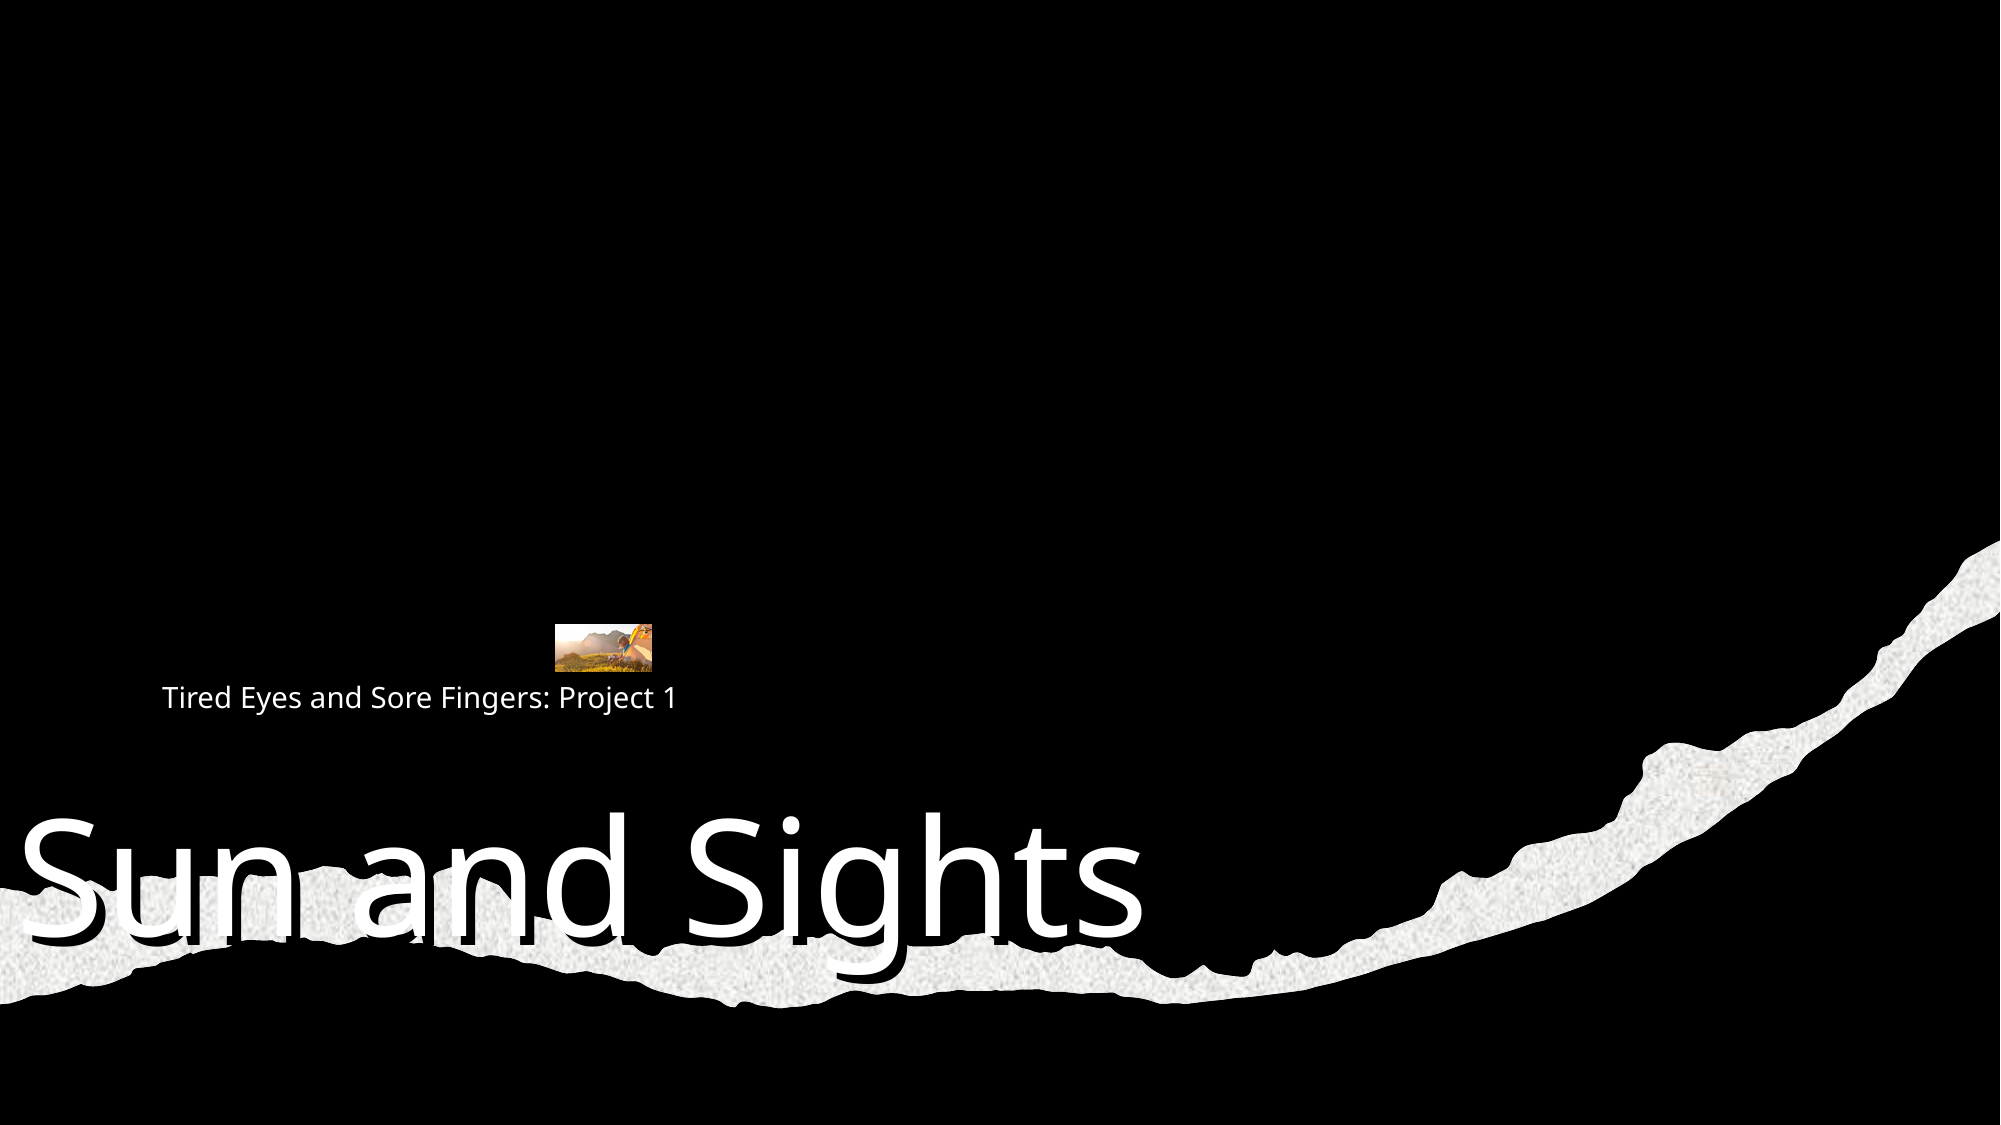

# Sun and Sights
Tired Eyes and Sore Fingers: Project 1